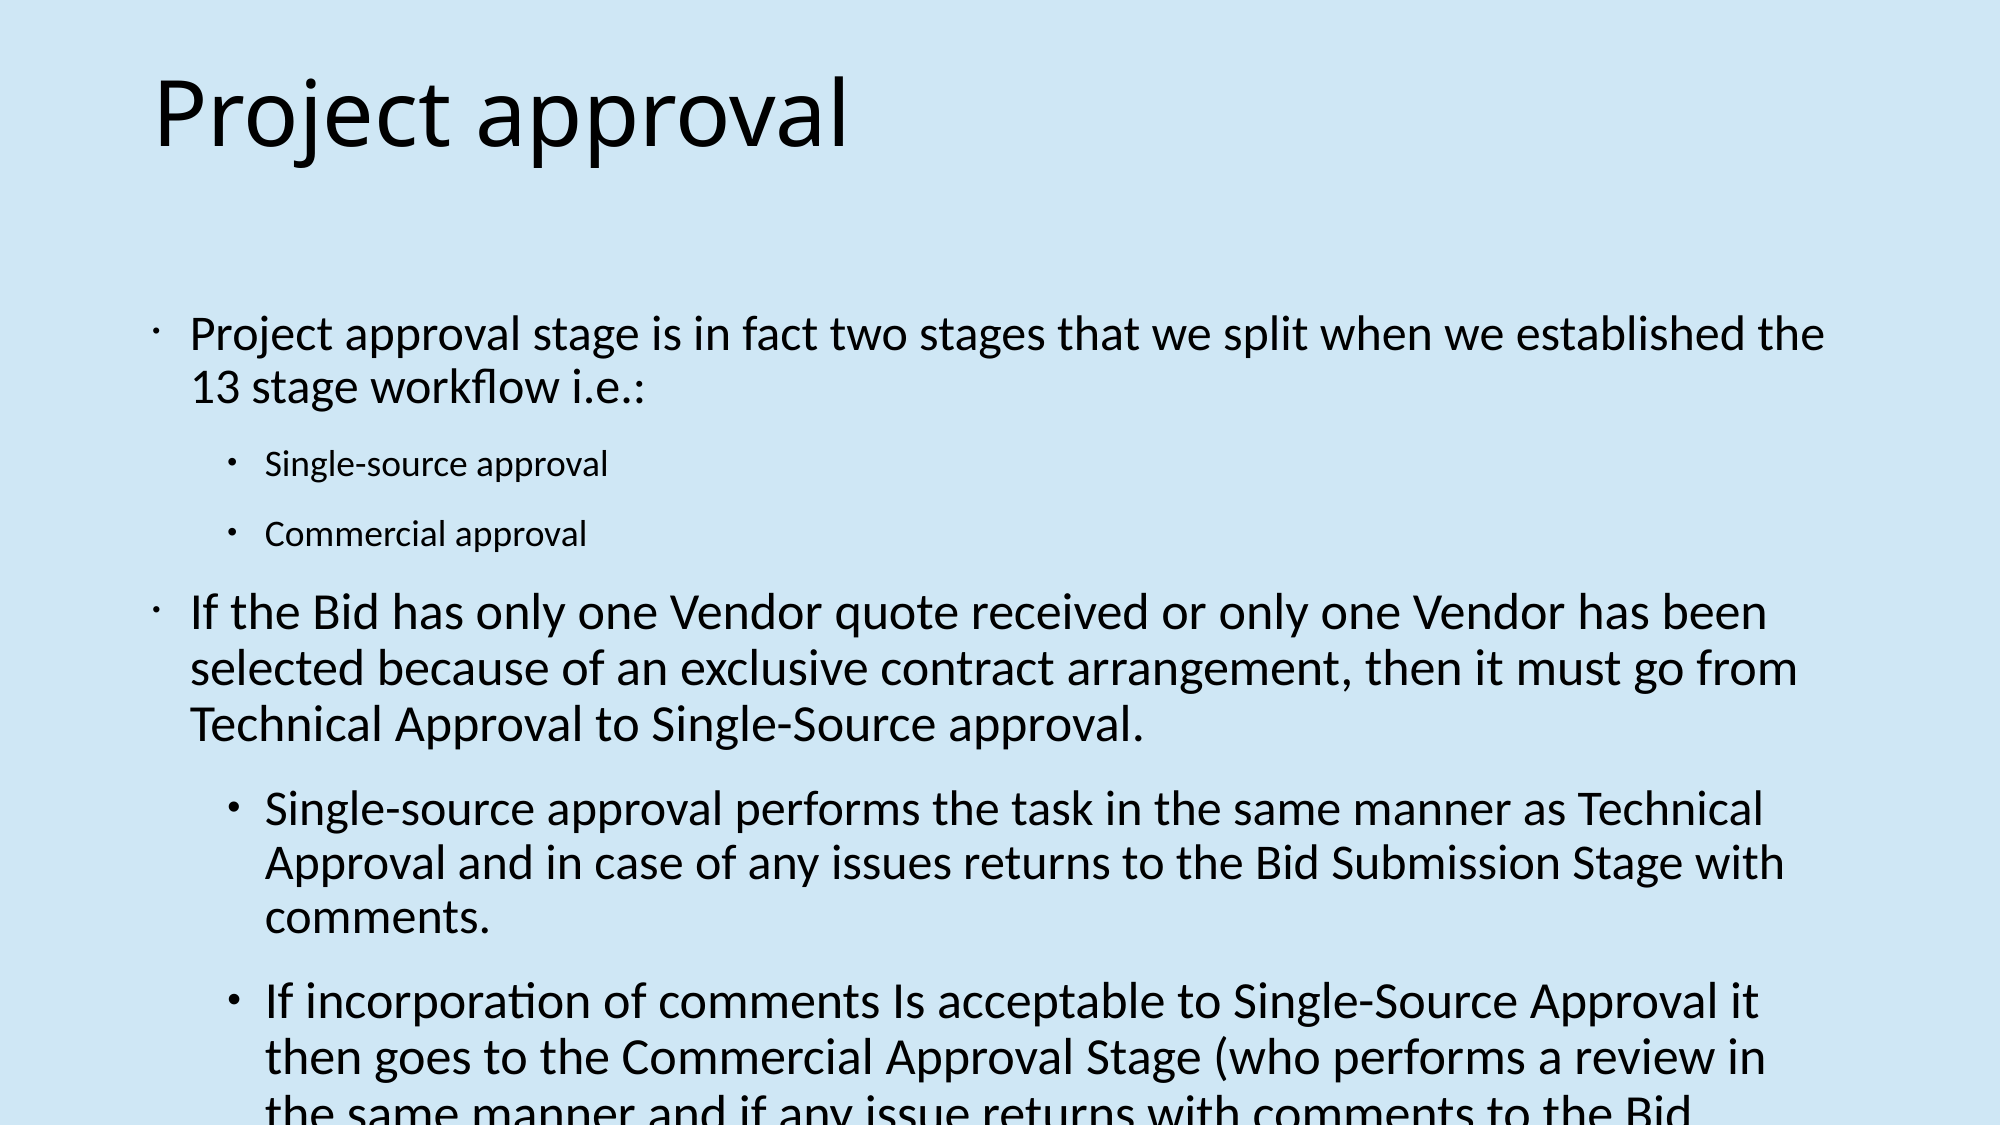

# Project approval
Project approval stage is in fact two stages that we split when we established the 13 stage workflow i.e.:
Single-source approval
Commercial approval
If the Bid has only one Vendor quote received or only one Vendor has been selected because of an exclusive contract arrangement, then it must go from Technical Approval to Single-Source approval.
Single-source approval performs the task in the same manner as Technical Approval and in case of any issues returns to the Bid Submission Stage with comments.
If incorporation of comments Is acceptable to Single-Source Approval it then goes to the Commercial Approval Stage (who performs a review in the same manner and if any issue returns with comments to the Bid Submission Stage).
By the company admin - Automatically generates a form of Bid Analysis summarizing the respective technical approved vendor submissions key data respectively, calculates the values based upon background conversion to USD establishing which is lowest (can be done manually by the user if this is a complicated function) and assigns basis for award and allows for project approval to be initiated
Dashboard plus calendar